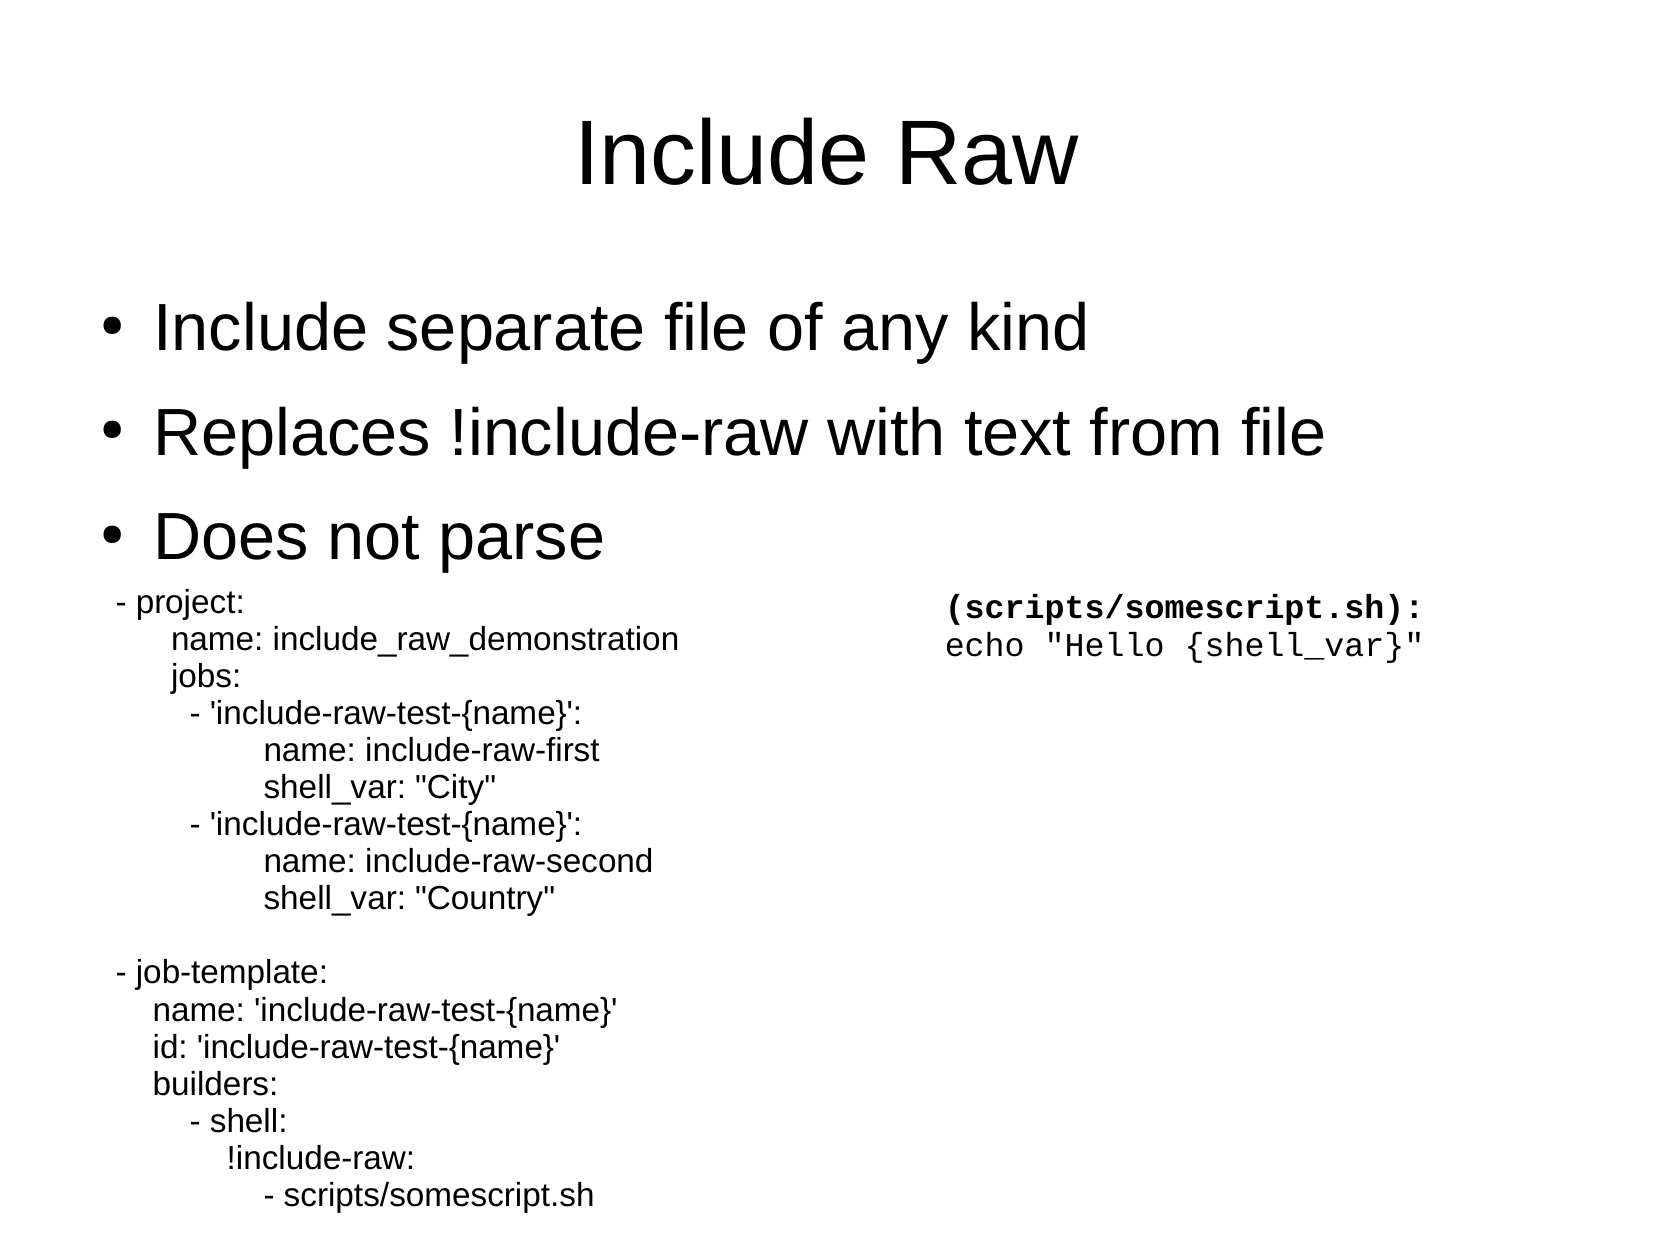

# Include Raw
Include separate file of any kind
Replaces !include-raw with text from file
Does not parse
- project:
 name: include_raw_demonstration
 jobs:
 - 'include-raw-test-{name}':
 name: include-raw-first
 shell_var: "City"
 - 'include-raw-test-{name}':
 name: include-raw-second
 shell_var: "Country"
- job-template:
 name: 'include-raw-test-{name}'
 id: 'include-raw-test-{name}'
 builders:
 - shell:
 !include-raw:
 - scripts/somescript.sh
(scripts/somescript.sh):
echo "Hello {shell_var}"